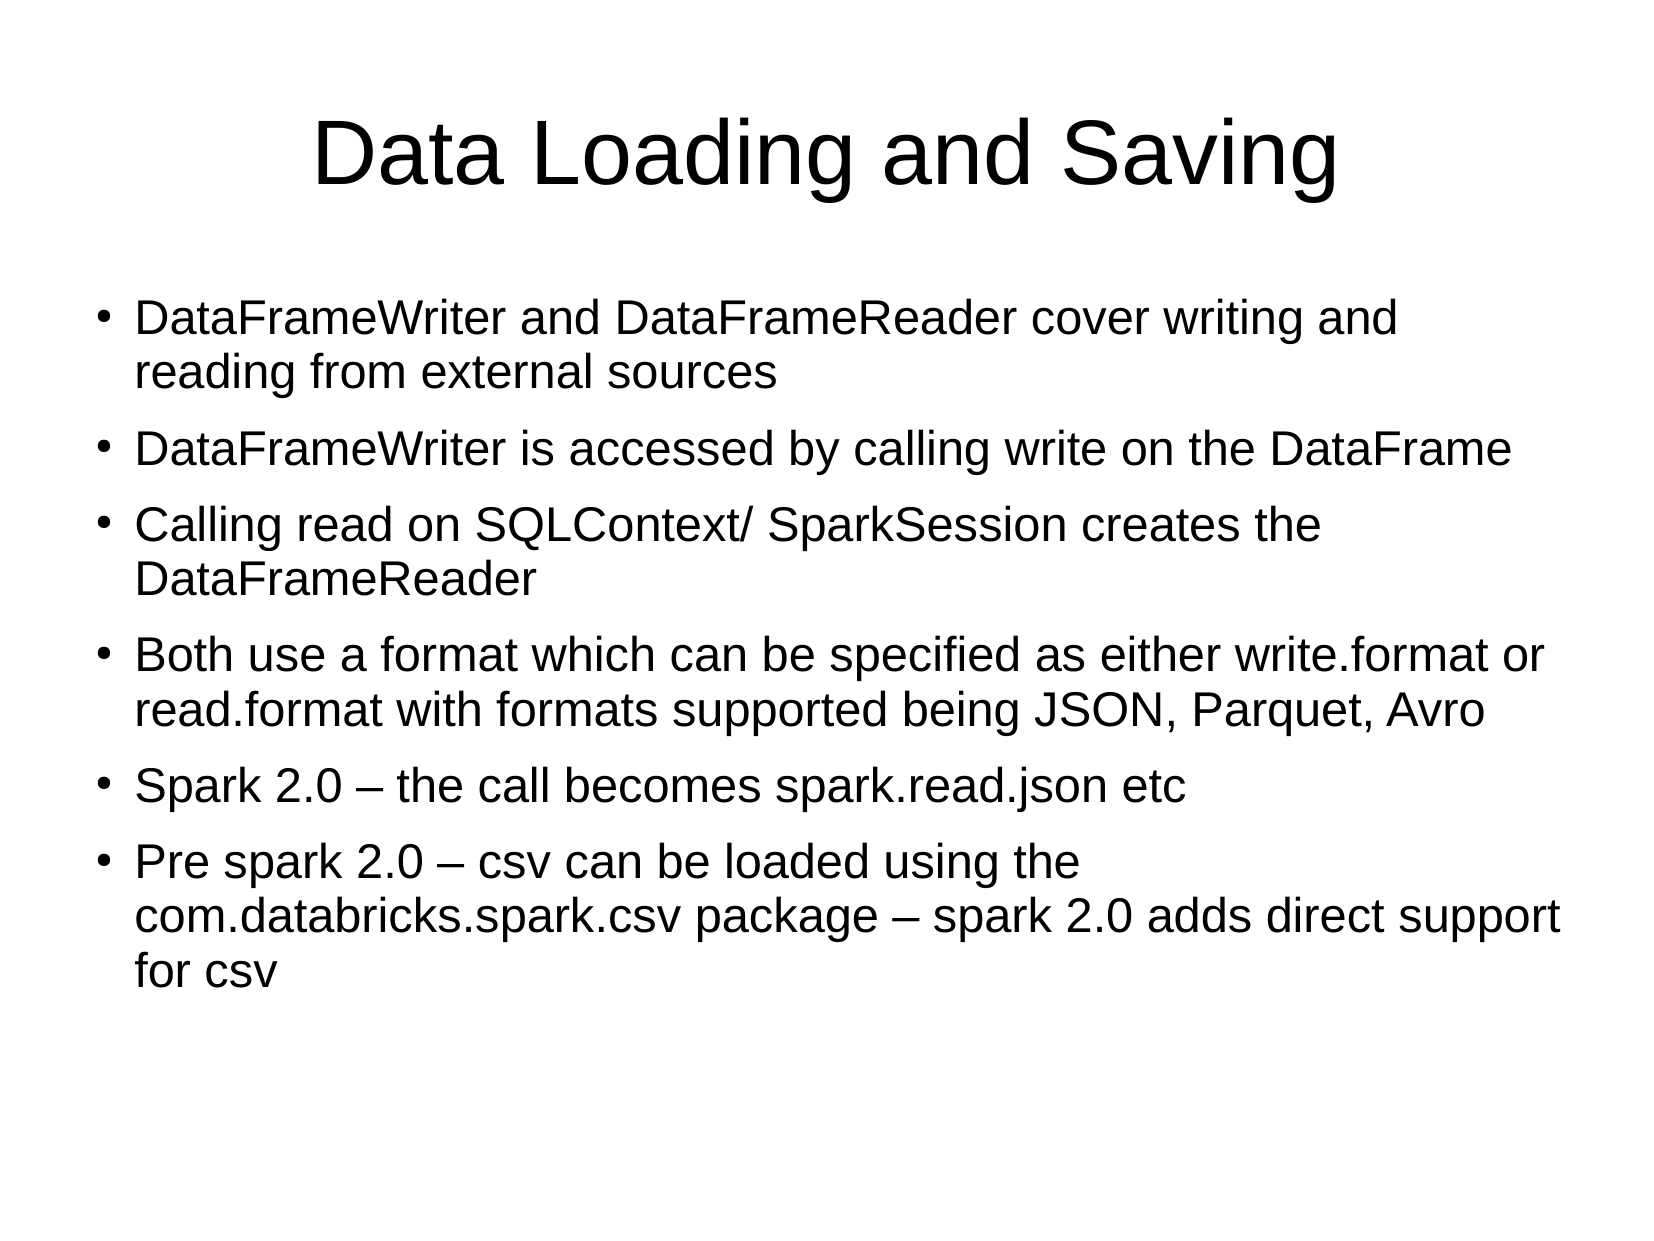

# Data Loading and Saving
DataFrameWriter and DataFrameReader cover writing and reading from external sources
DataFrameWriter is accessed by calling write on the DataFrame
Calling read on SQLContext/ SparkSession creates the DataFrameReader
Both use a format which can be specified as either write.format or read.format with formats supported being JSON, Parquet, Avro
Spark 2.0 – the call becomes spark.read.json etc
Pre spark 2.0 – csv can be loaded using the com.databricks.spark.csv package – spark 2.0 adds direct support for csv